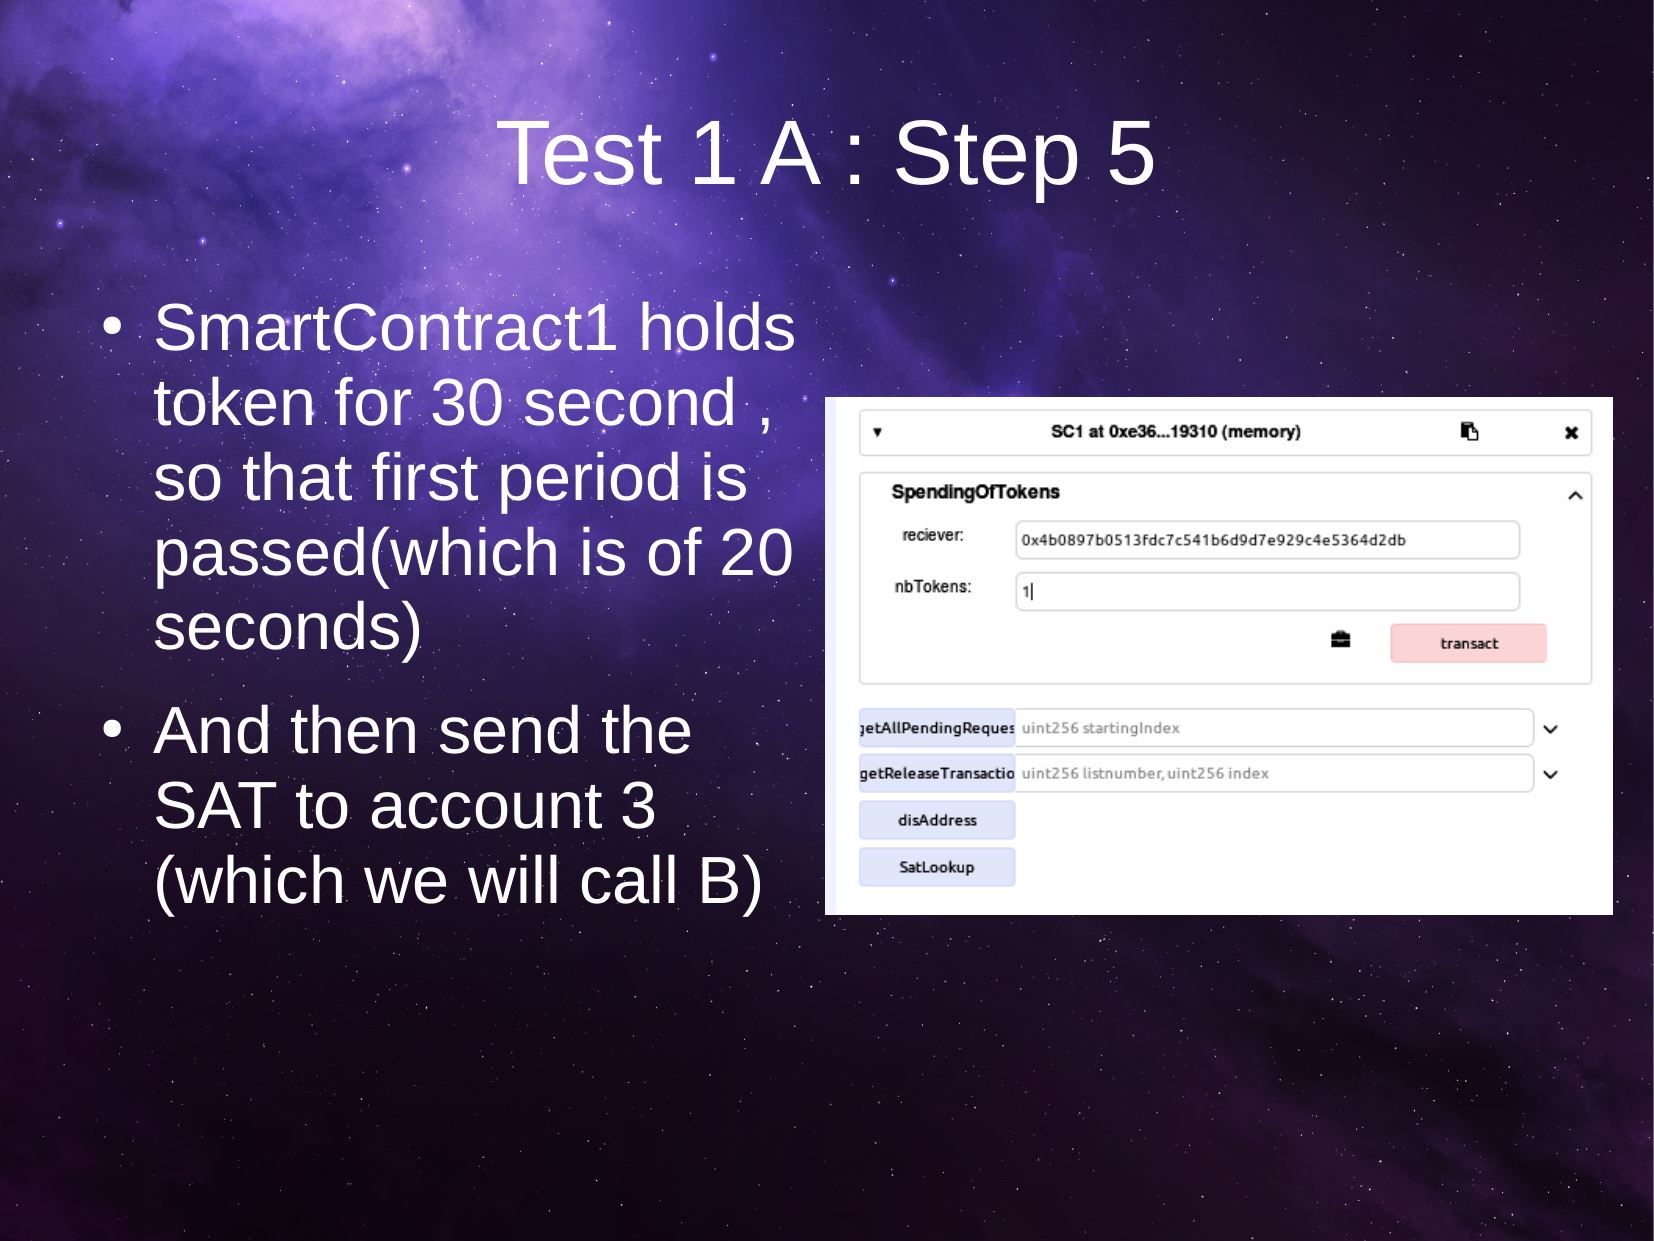

# Test 1 A : Step 5
SmartContract1 holds token for 30 second , so that first period is passed(which is of 20 seconds)
And then send the SAT to account 3 (which we will call B)